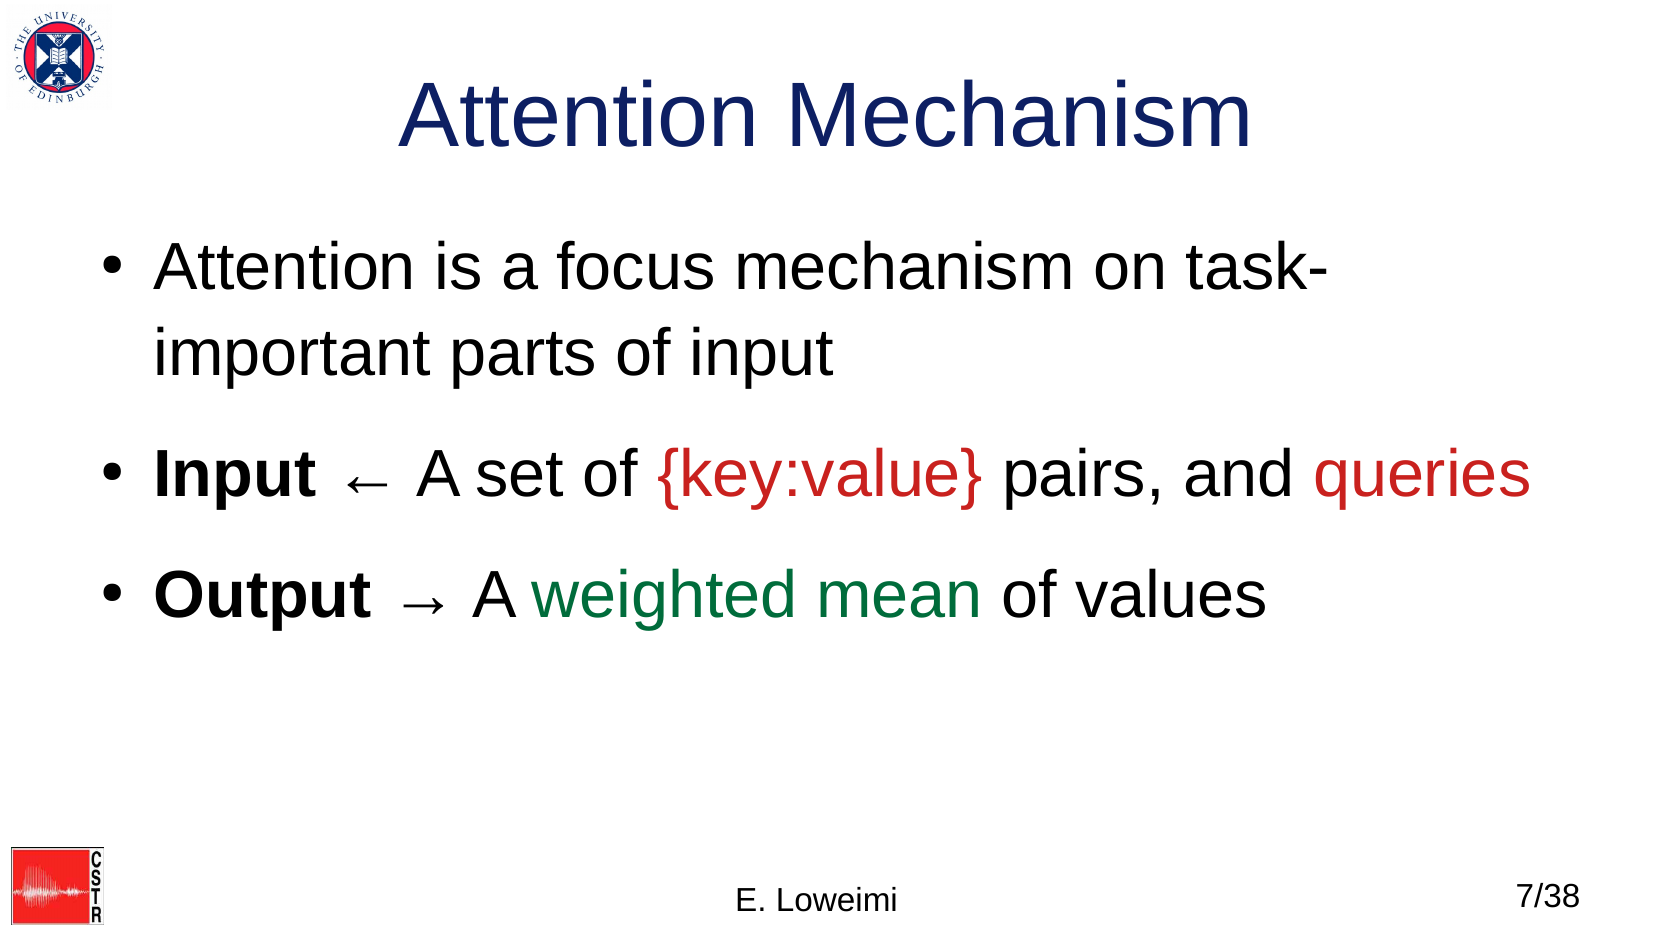

# Attention Mechanism
Attention is a focus mechanism on task-important parts of input
Input ← A set of {key:value} pairs, and queries
Output → A weighted mean of values
 7/38
E. Loweimi